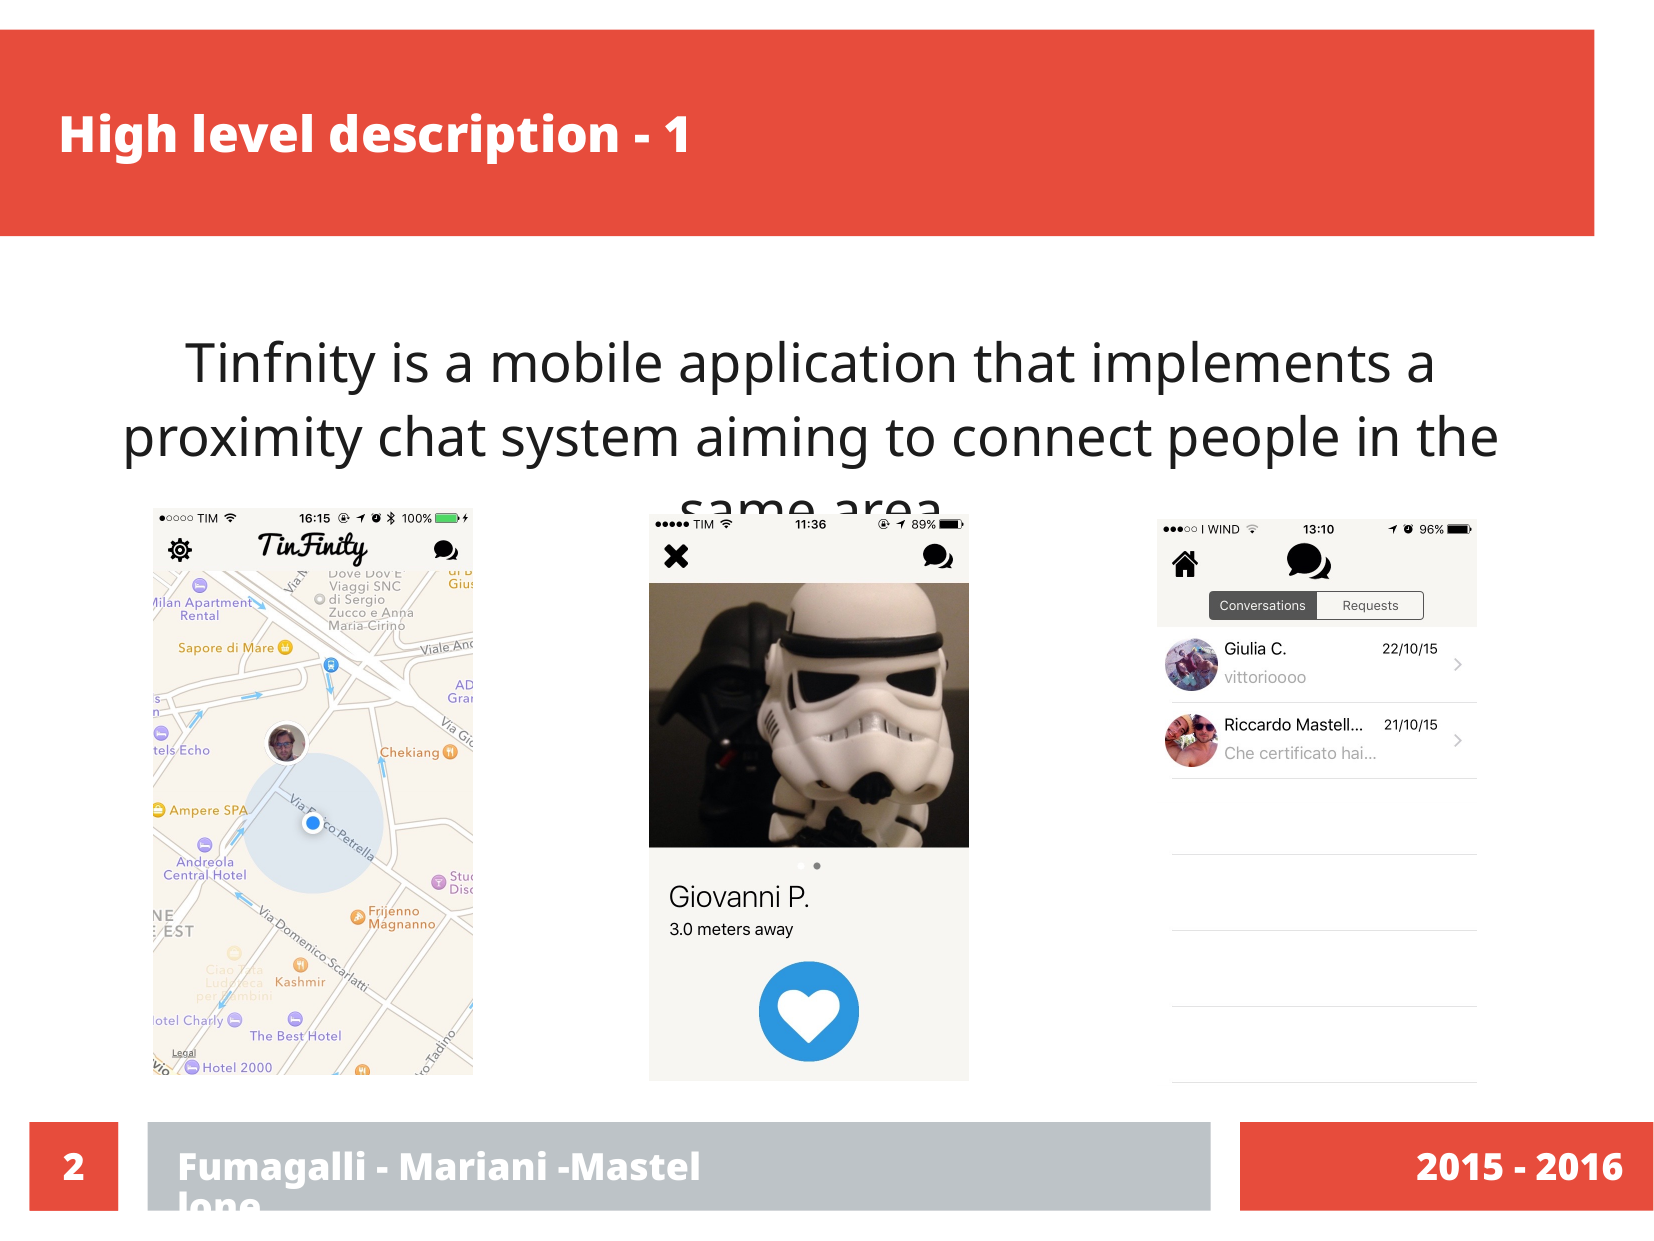

# High level description - 1
Tinfnity is a mobile application that implements a proximity chat system aiming to connect people in the same area
2
Fumagalli - Mariani -Mastellone
2015 - 2016